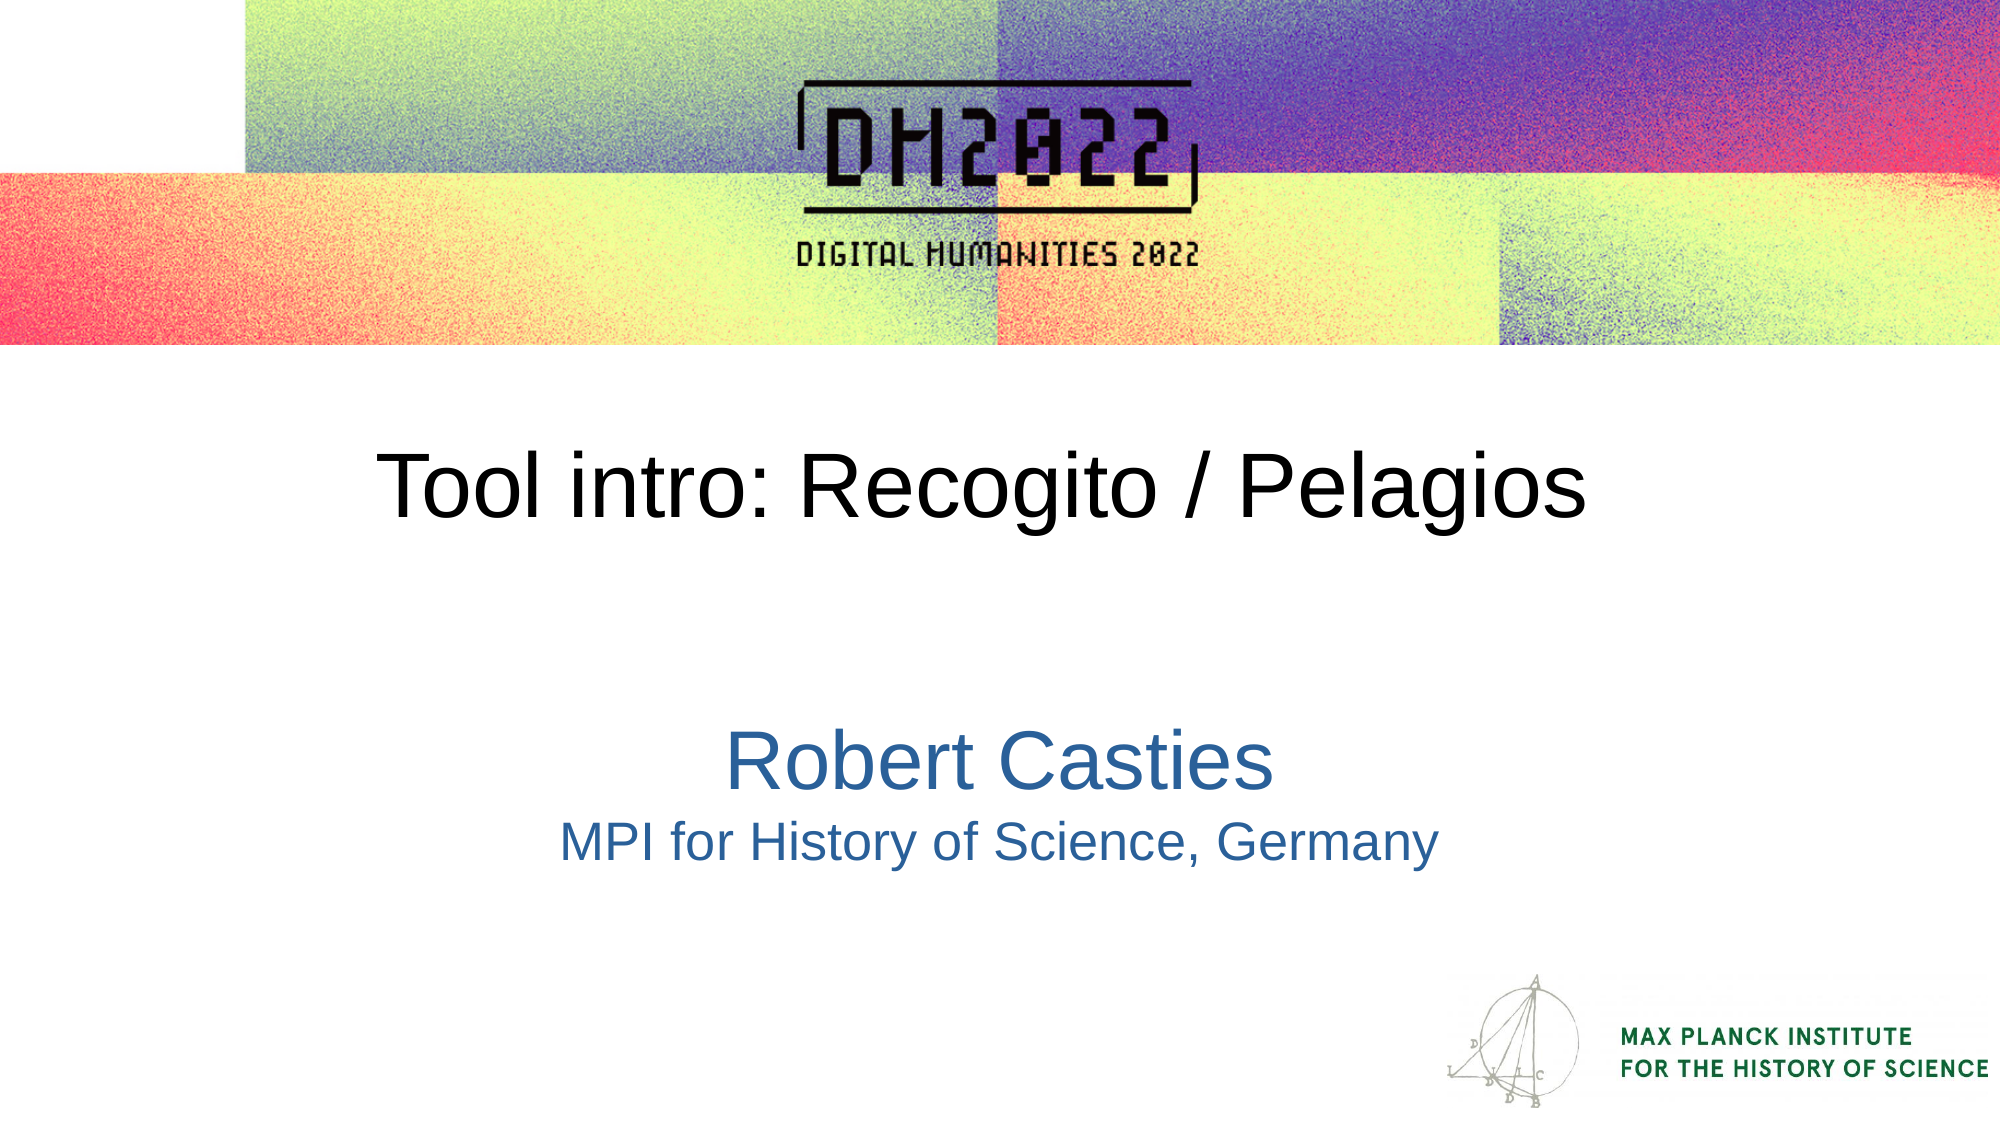

# Tool intro: Recogito / Pelagios
Robert Casties
MPI for History of Science, Germany